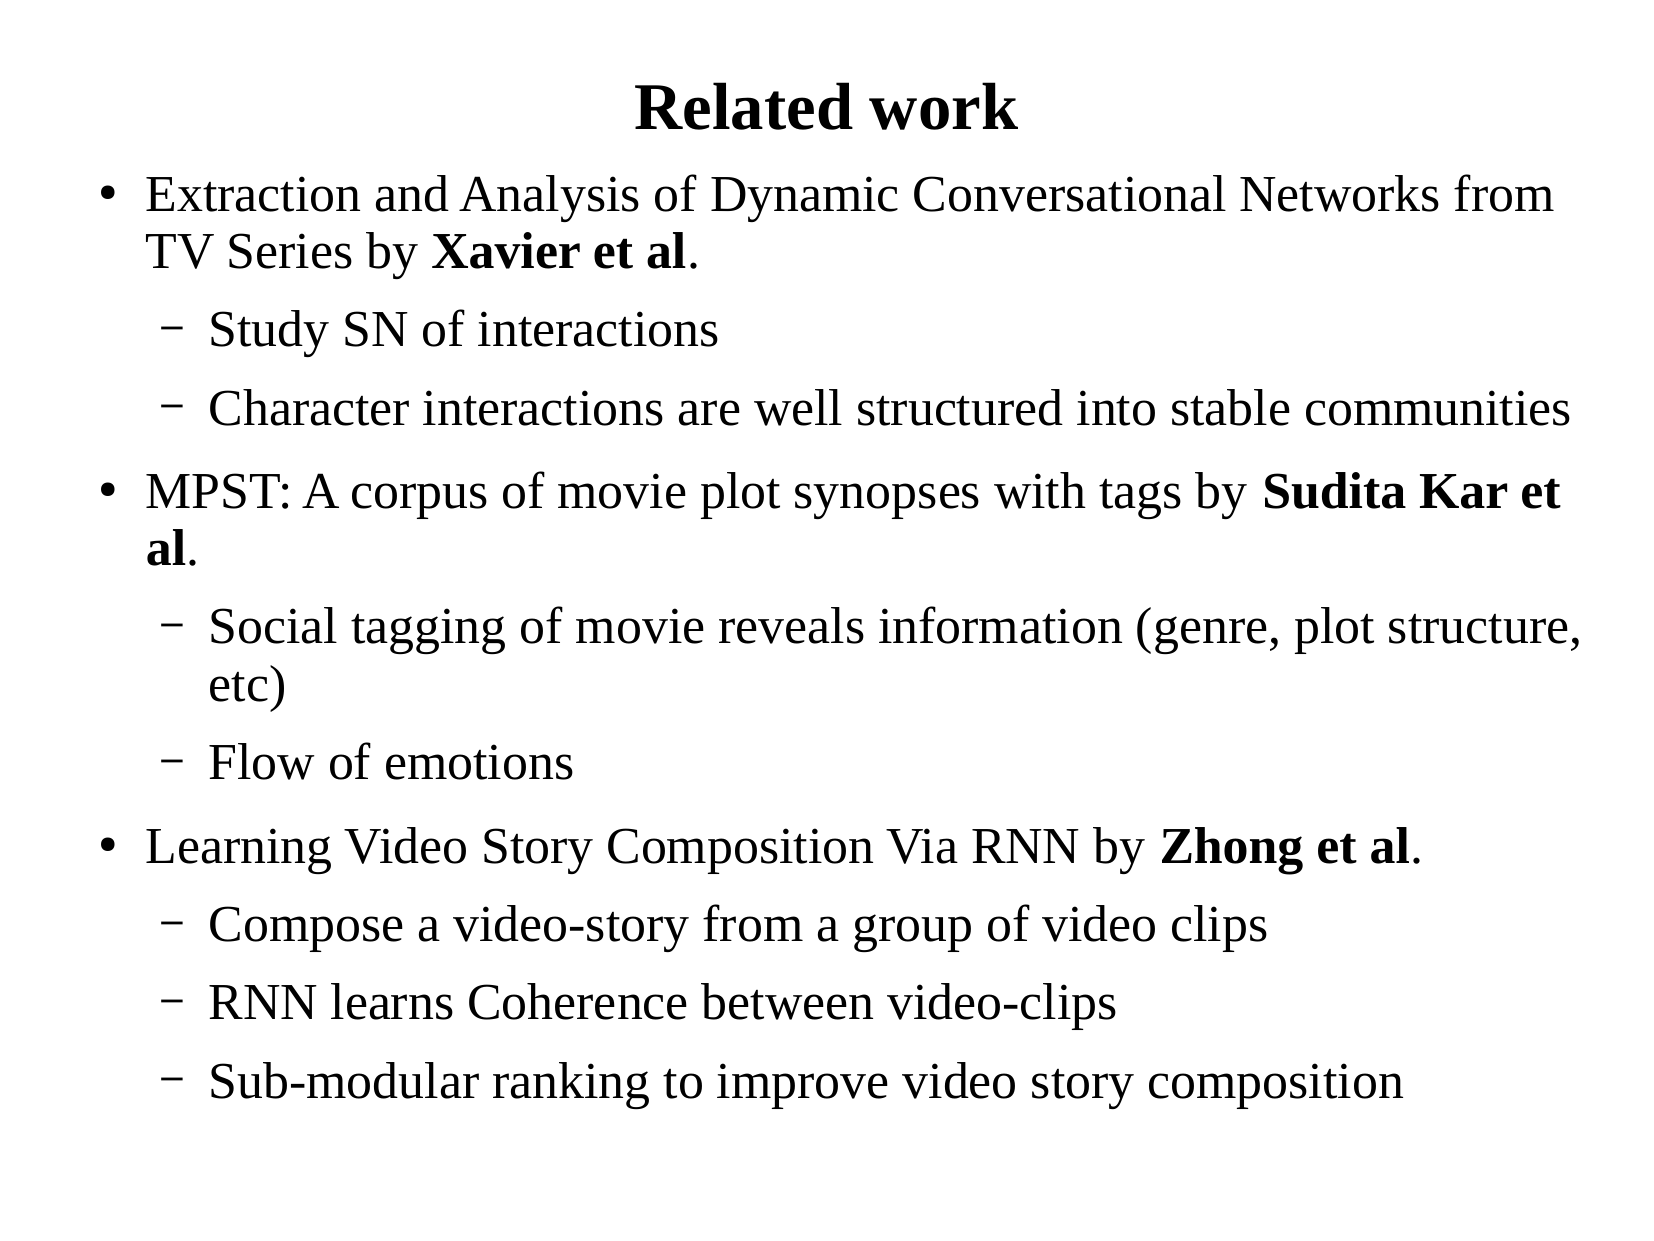

# Related work
Extraction and Analysis of Dynamic Conversational Networks from TV Series by Xavier et al.
Study SN of interactions
Character interactions are well structured into stable communities
MPST: A corpus of movie plot synopses with tags by Sudita Kar et al.
Social tagging of movie reveals information (genre, plot structure, etc)
Flow of emotions
Learning Video Story Composition Via RNN by Zhong et al.
Compose a video-story from a group of video clips
RNN learns Coherence between video-clips
Sub-modular ranking to improve video story composition